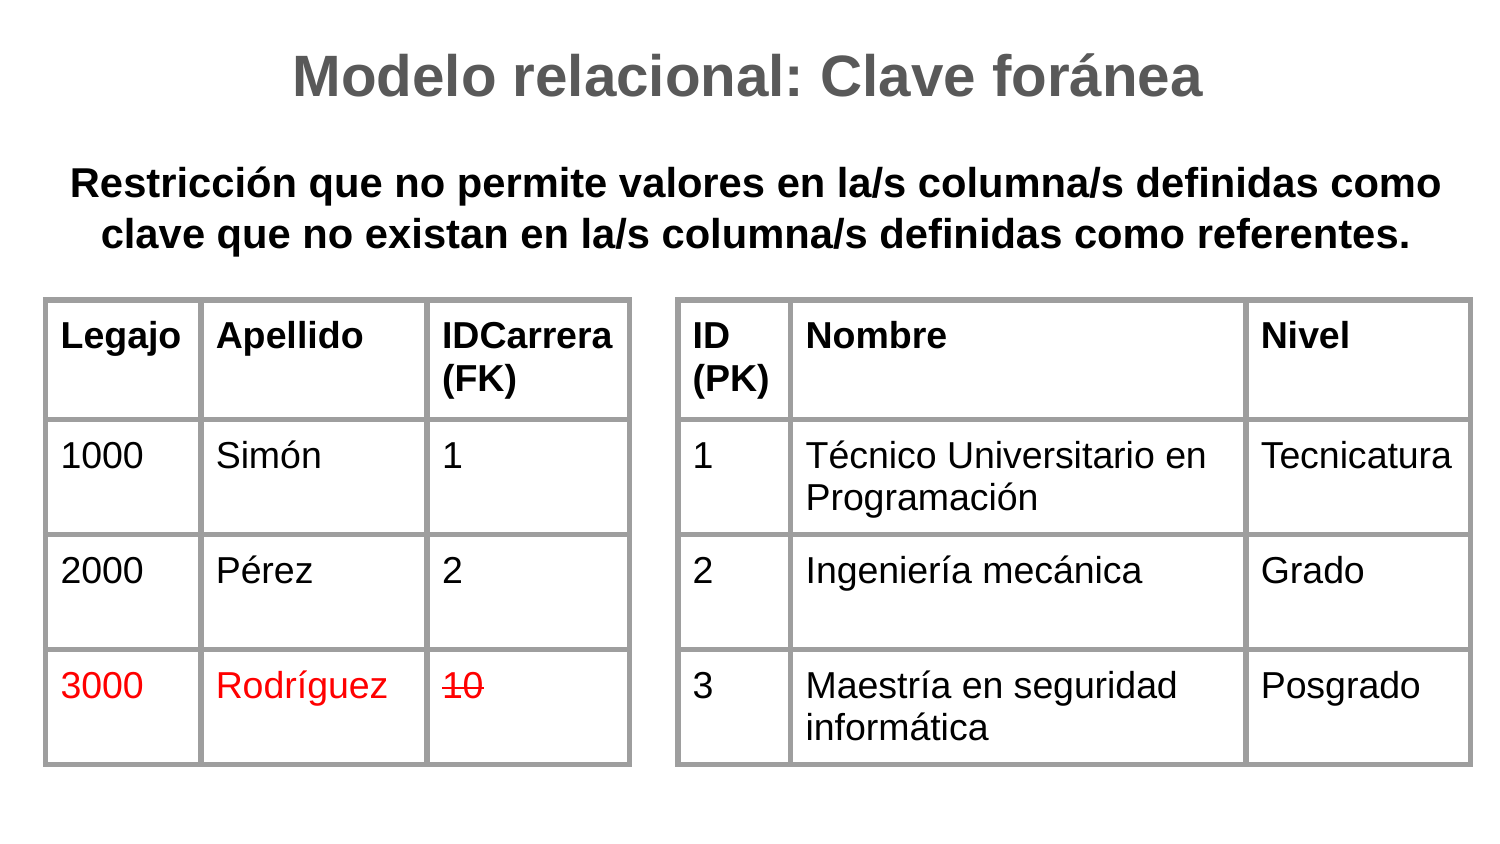

# Modelo relacional: Clave foránea
Restricción que no permite valores en la/s columna/s definidas como clave que no existan en la/s columna/s definidas como referentes.
| Legajo | Apellido | IDCarrera (FK) |
| --- | --- | --- |
| 1000 | Simón | 1 |
| 2000 | Pérez | 2 |
| 3000 | Rodríguez | 10 |
| ID (PK) | Nombre | Nivel |
| --- | --- | --- |
| 1 | Técnico Universitario en Programación | Tecnicatura |
| 2 | Ingeniería mecánica | Grado |
| 3 | Maestría en seguridad informática | Posgrado |